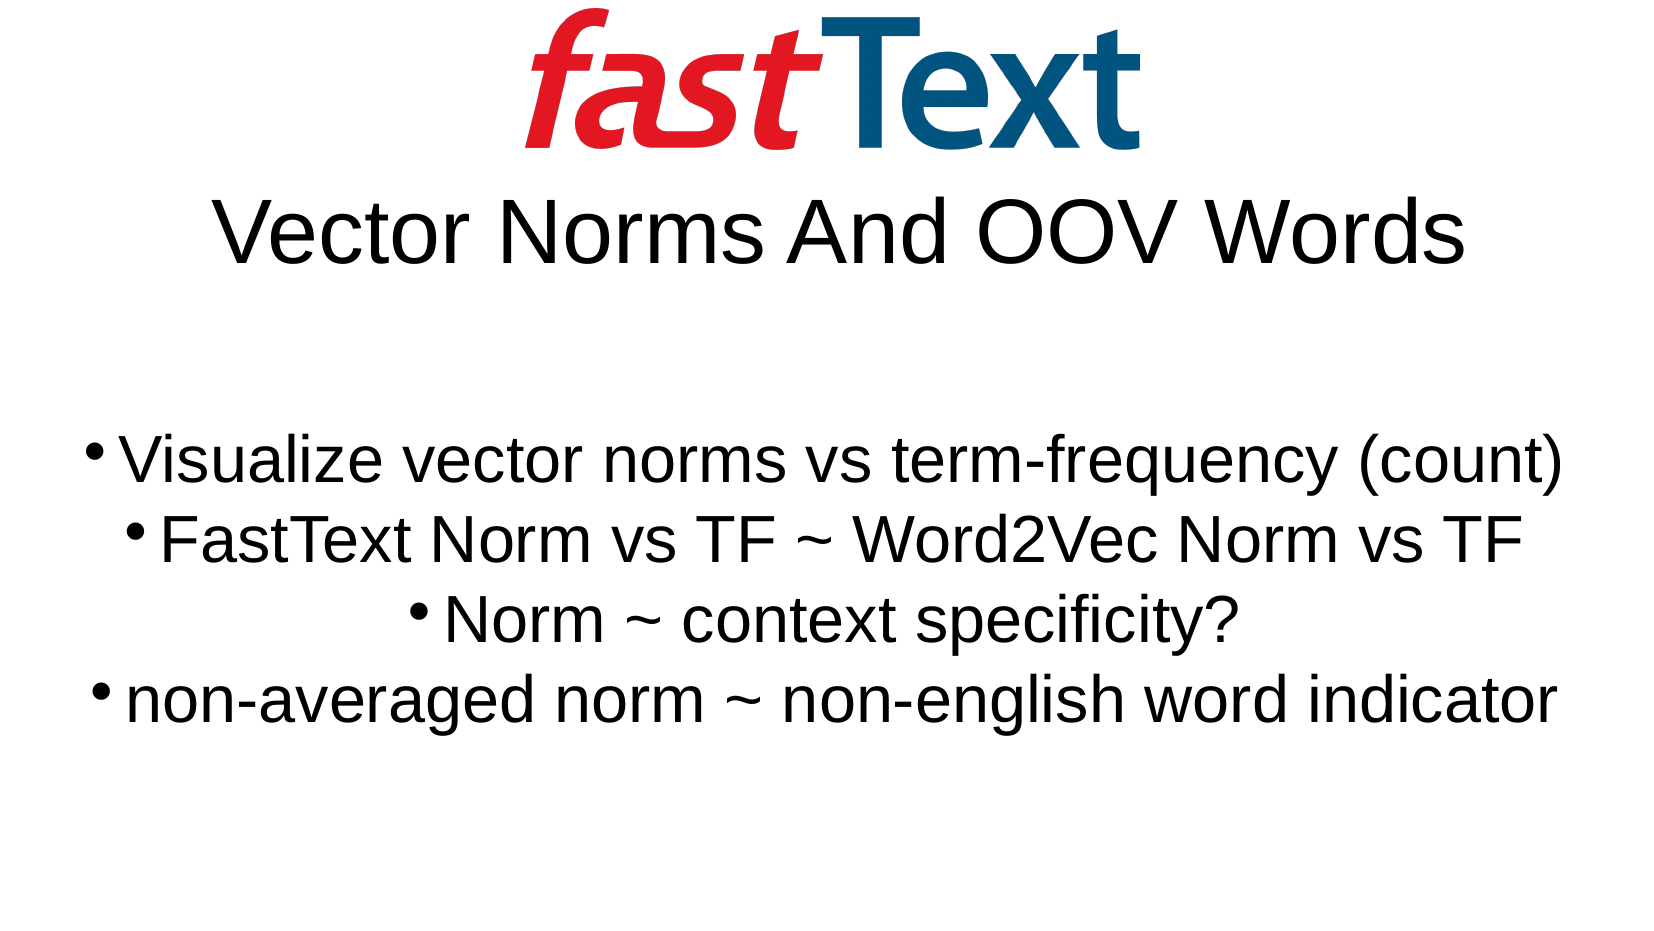

Vector Norms And OOV Words
Visualize vector norms vs term-frequency (count)
FastText Norm vs TF ~ Word2Vec Norm vs TF
Norm ~ context specificity?
non-averaged norm ~ non-english word indicator